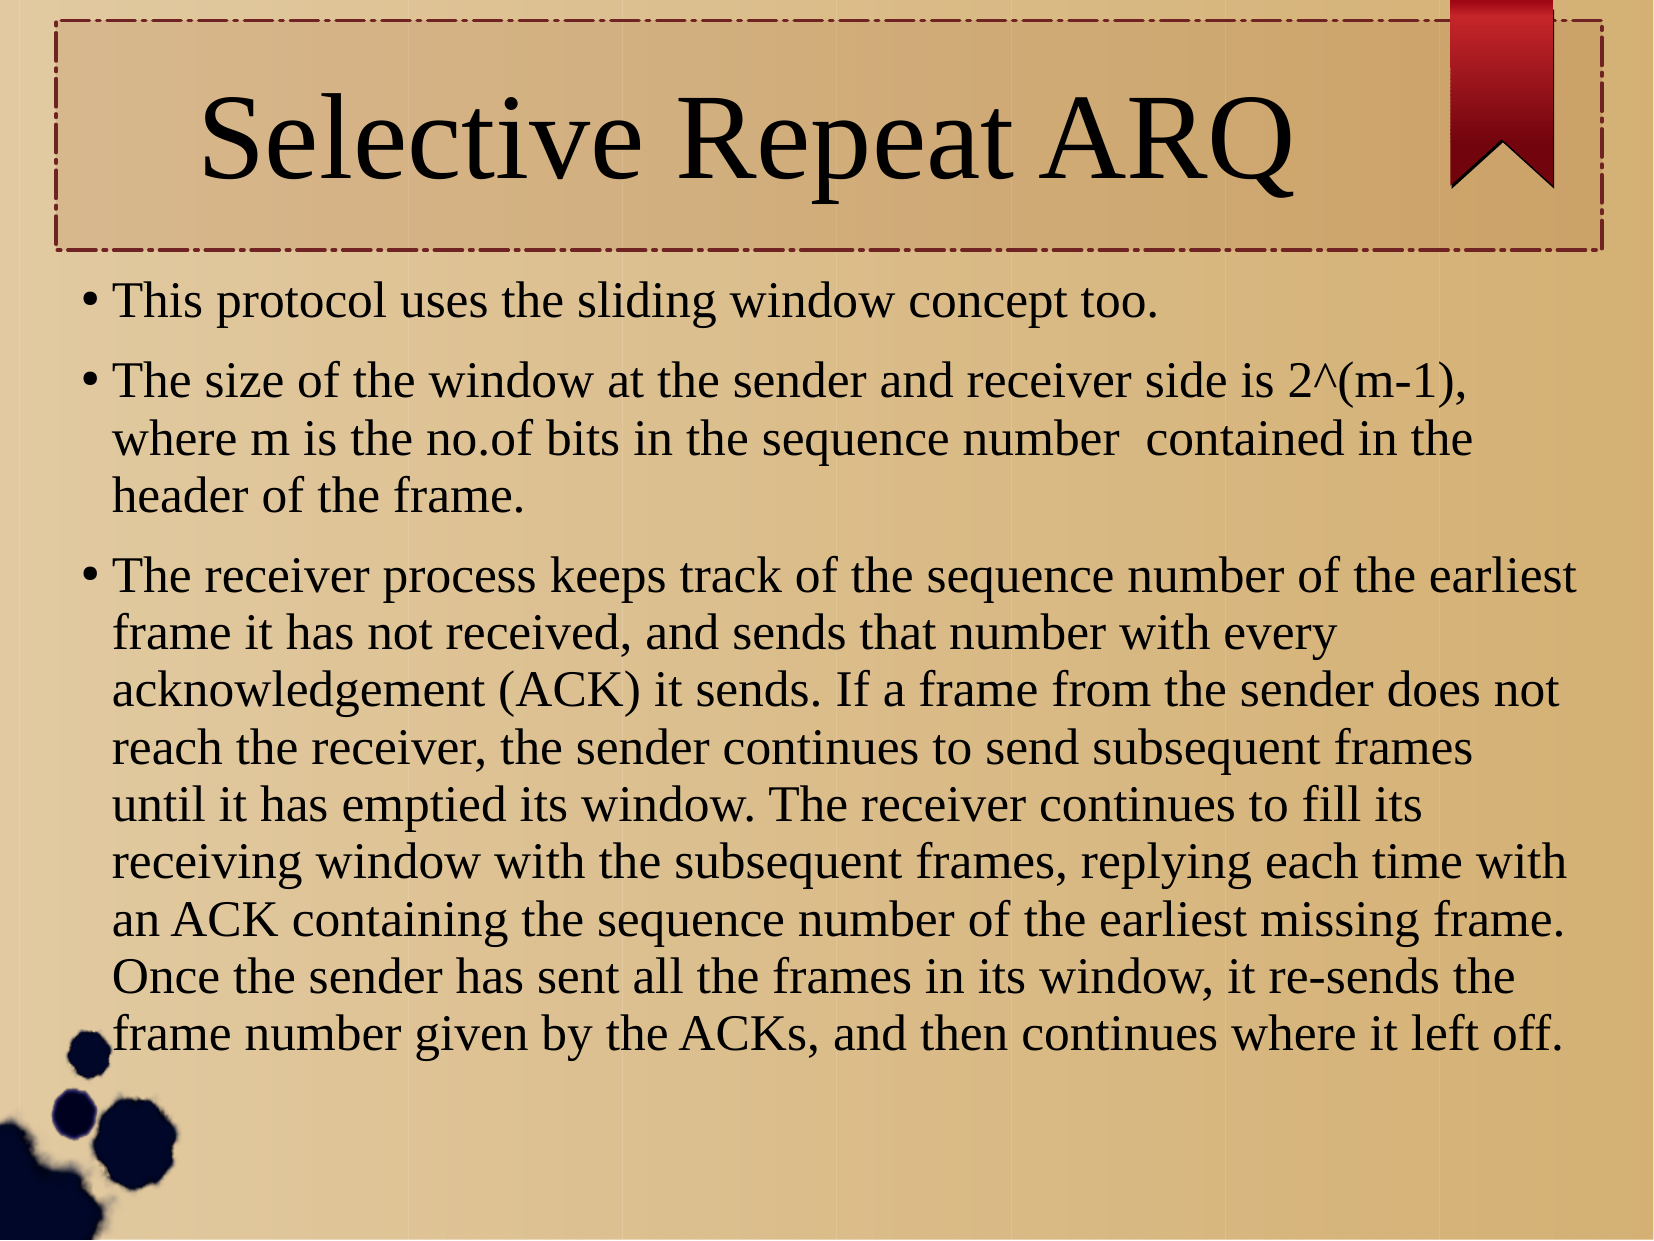

# Selective Repeat ARQ
This protocol uses the sliding window concept too.
The size of the window at the sender and receiver side is 2^(m-1), where m is the no.of bits in the sequence number contained in the header of the frame.
The receiver process keeps track of the sequence number of the earliest frame it has not received, and sends that number with every acknowledgement (ACK) it sends. If a frame from the sender does not reach the receiver, the sender continues to send subsequent frames until it has emptied its window. The receiver continues to fill its receiving window with the subsequent frames, replying each time with an ACK containing the sequence number of the earliest missing frame. Once the sender has sent all the frames in its window, it re-sends the frame number given by the ACKs, and then continues where it left off.